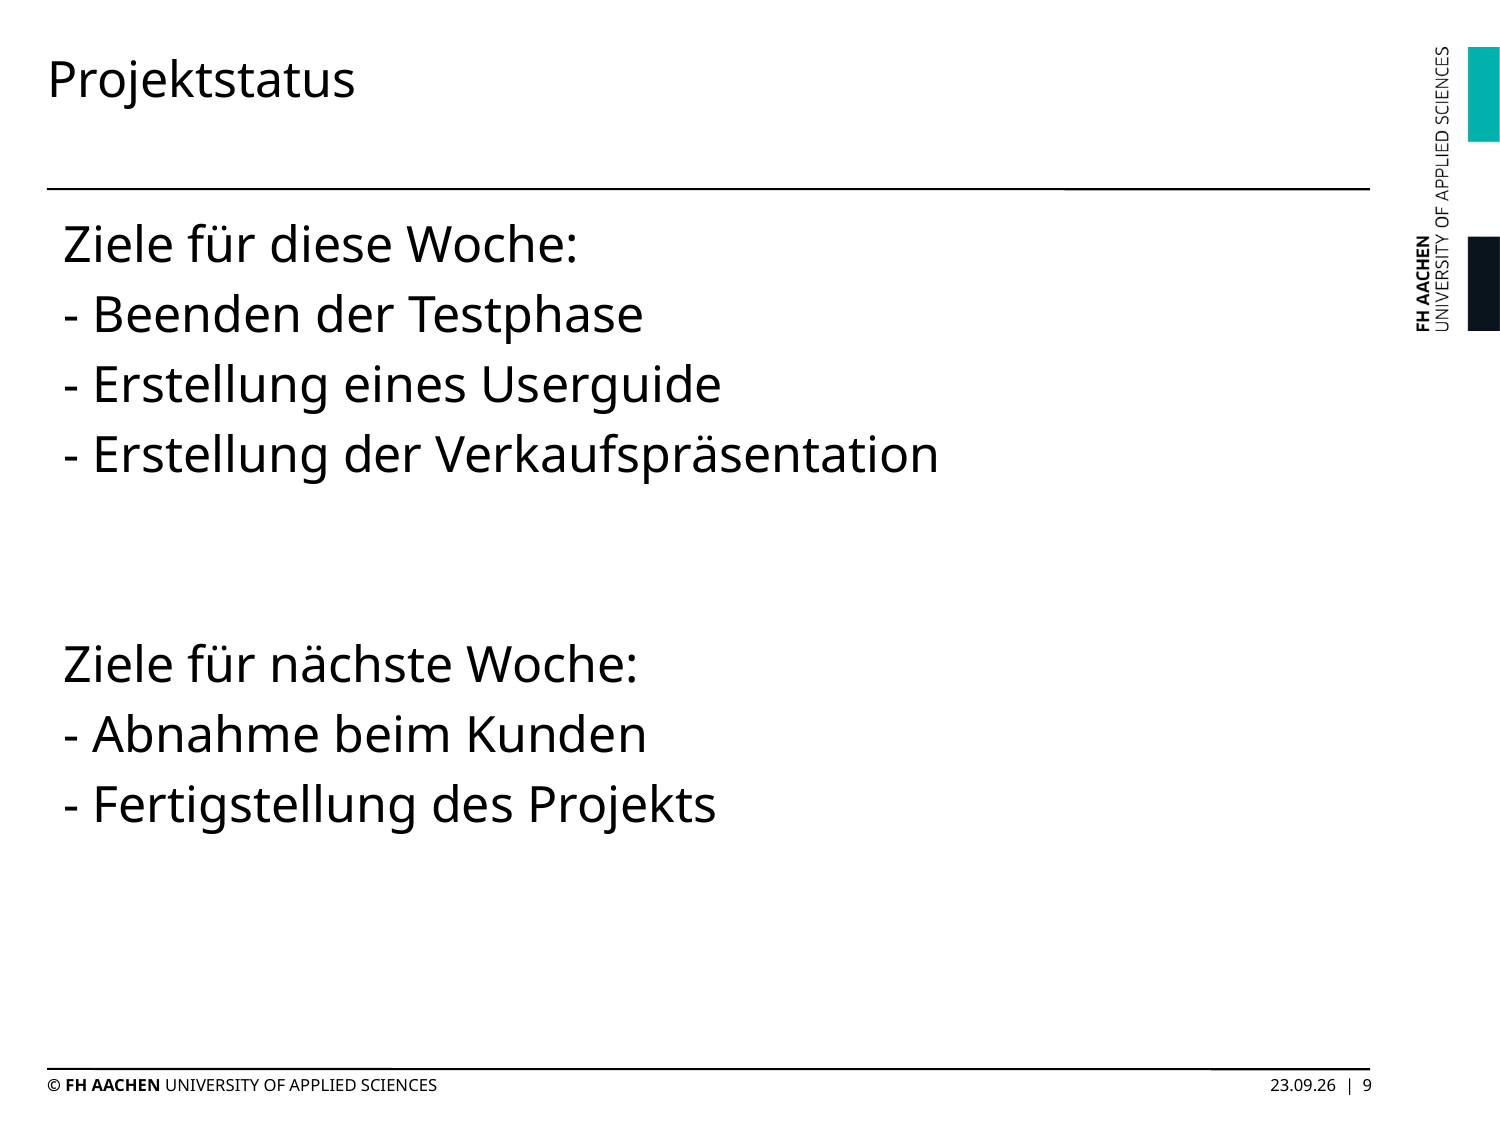

Projektstatus
# Ziele für diese Woche:
- Beenden der Testphase
- Erstellung eines Userguide
- Erstellung der Verkaufspräsentation
Ziele für nächste Woche:
- Abnahme beim Kunden
- Fertigstellung des Projekts